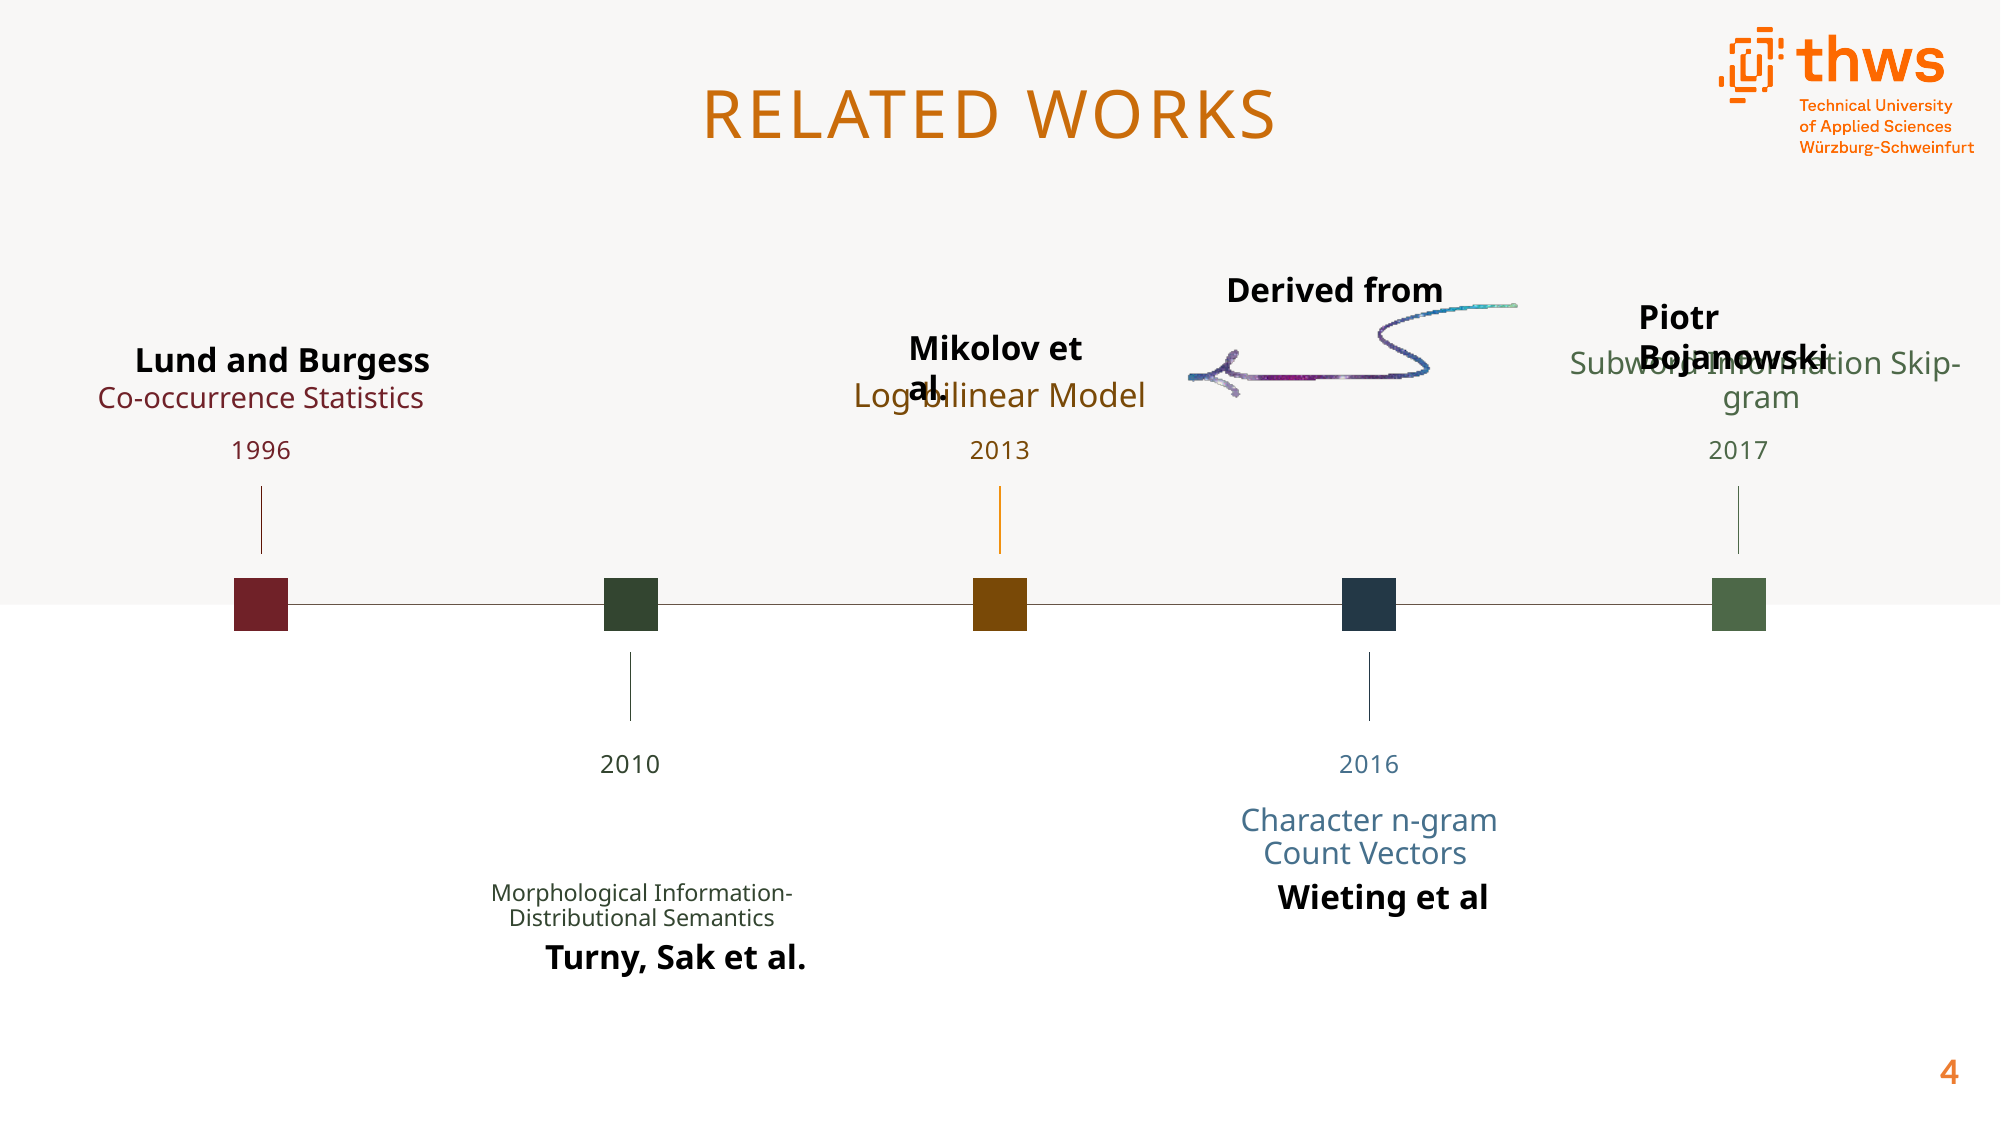

# Related Works
Derived from
Piotr Bojanowski
Mikolov et al.
Lund and Burgess
Co-occurrence Statistics
Log-bilinear Model
Subword Information Skip-gram
1996
2013
2017
2010
2016
Character n-gram Count Vectors
Morphological Information-Distributional Semantics
Wieting et al
Turny, Sak et al.
4